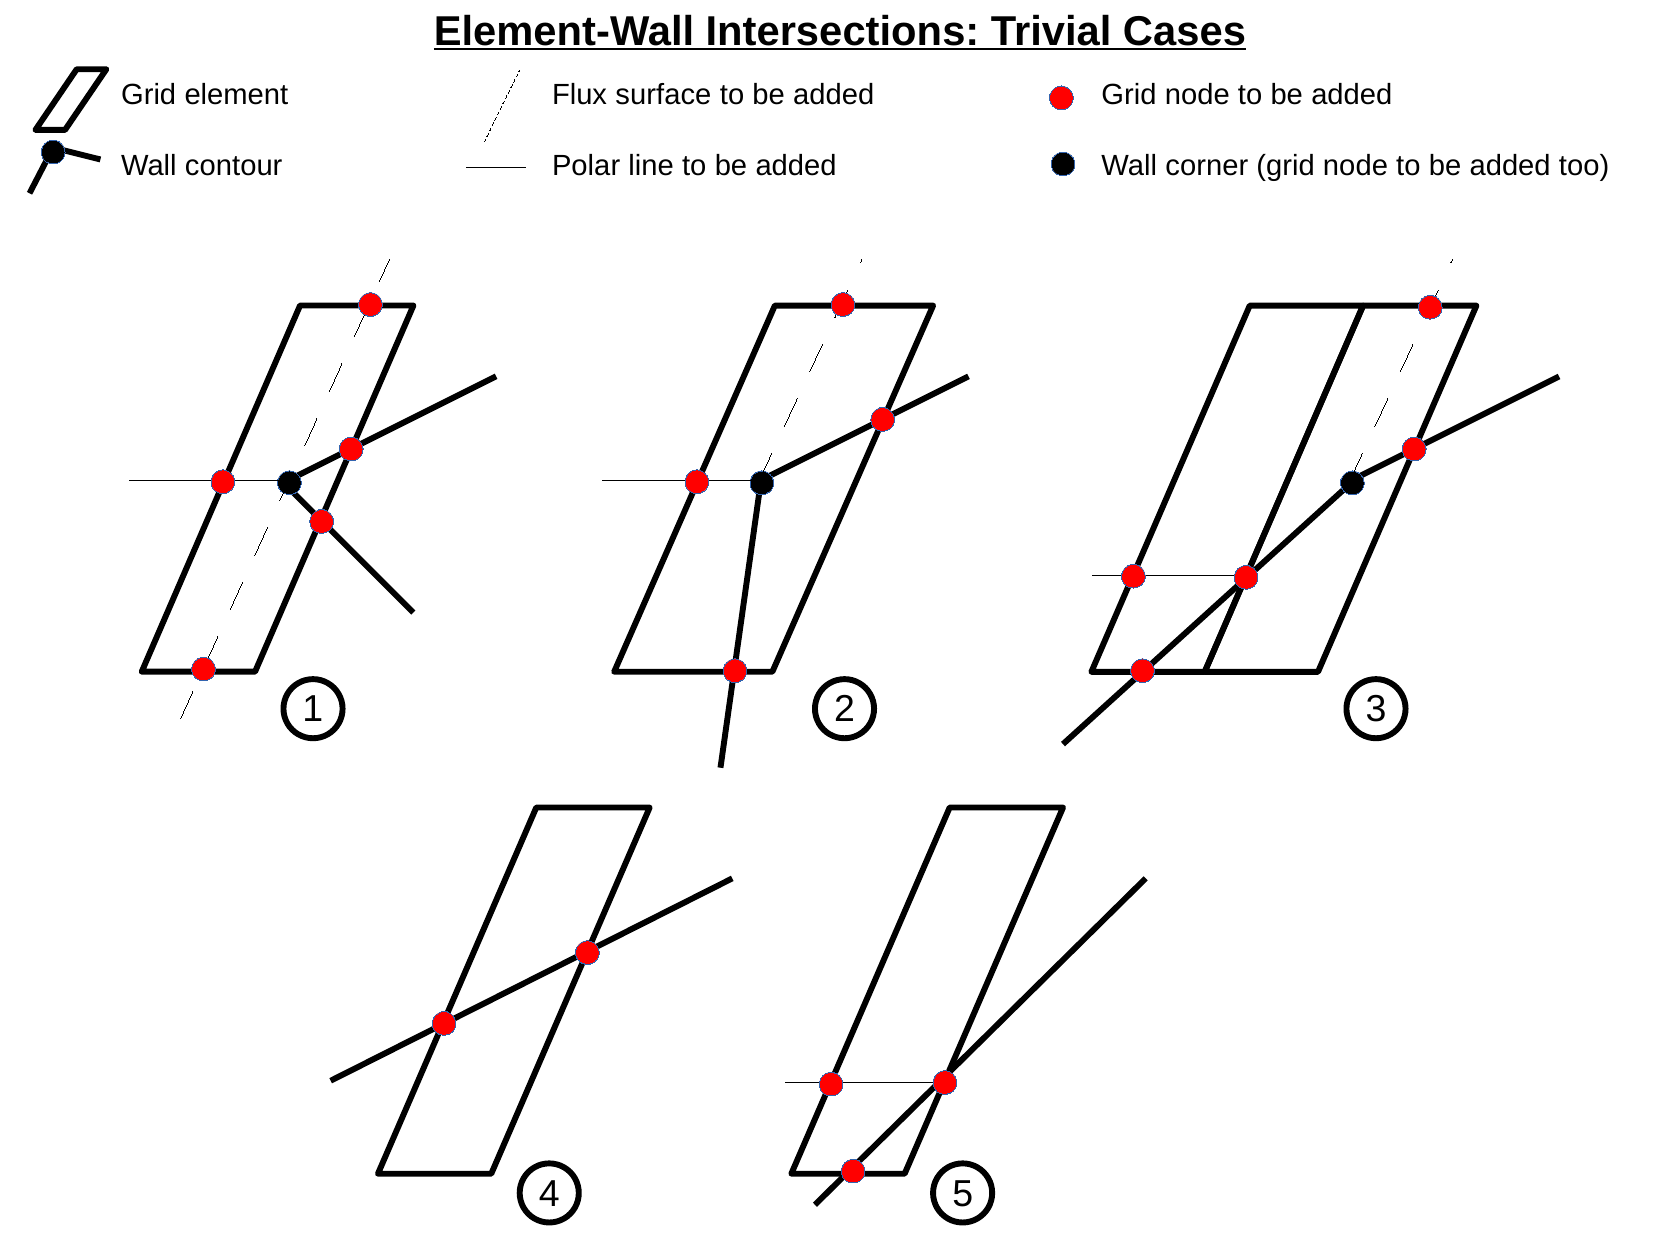

Element-Wall Intersections: Trivial Cases
Grid element
Flux surface to be added
Grid node to be added
Wall contour
Polar line to be added
Wall corner (grid node to be added too)
1
2
3
4
5